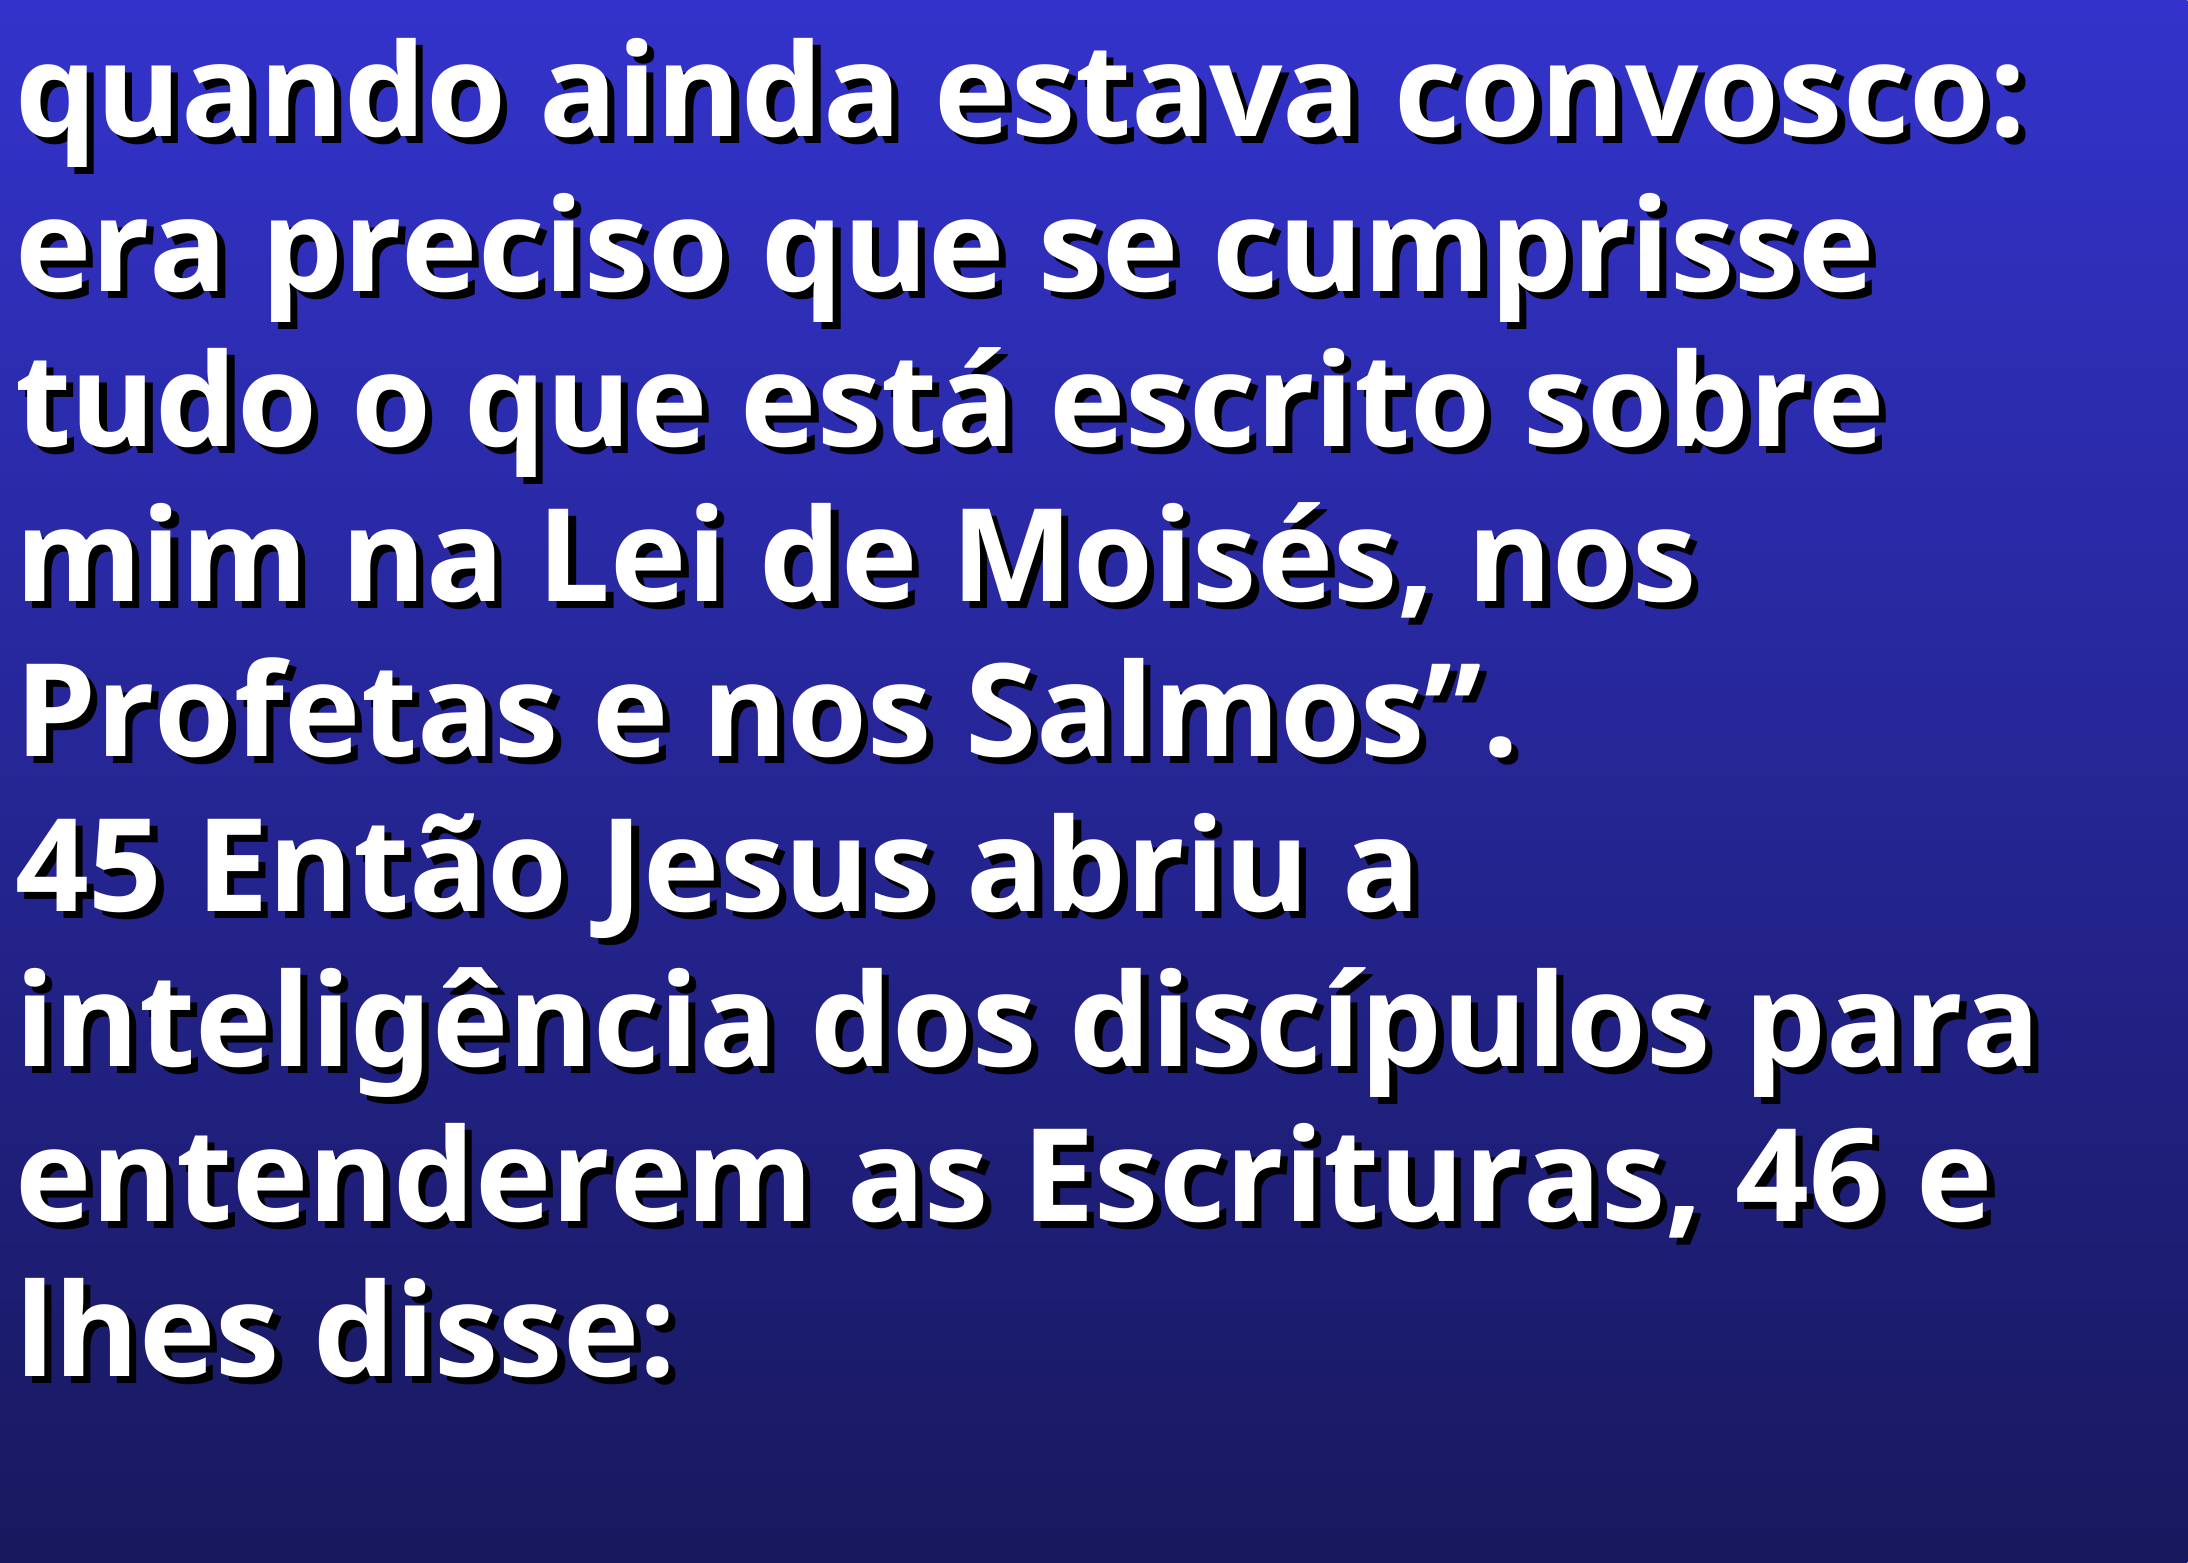

quando ainda estava convosco: era preciso que se cumprisse tudo o que está escrito sobre mim na Lei de Moisés, nos Profetas e nos Salmos”.
45 Então Jesus abriu a inteligência dos discípulos para entenderem as Escrituras, 46 e lhes disse: